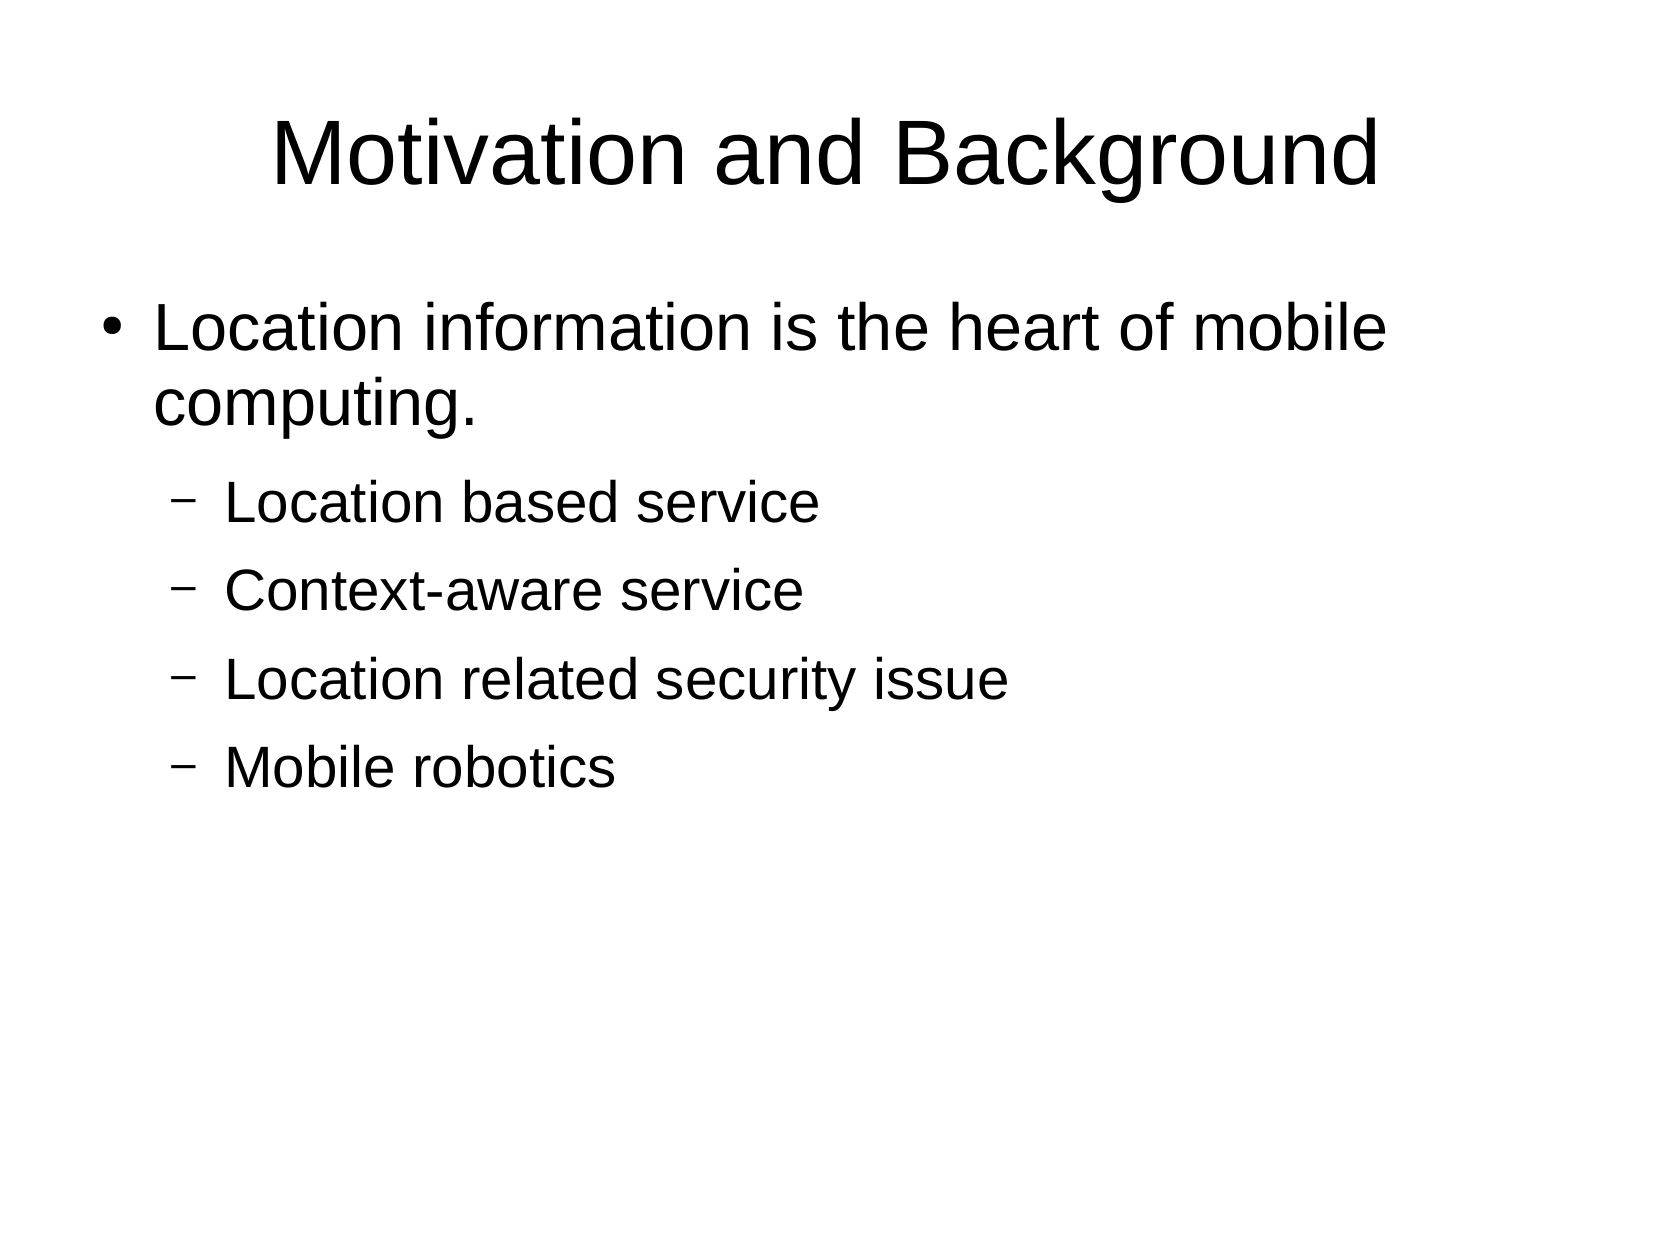

# Motivation and Background
Location information is the heart of mobile computing.
Location based service
Context-aware service
Location related security issue
Mobile robotics